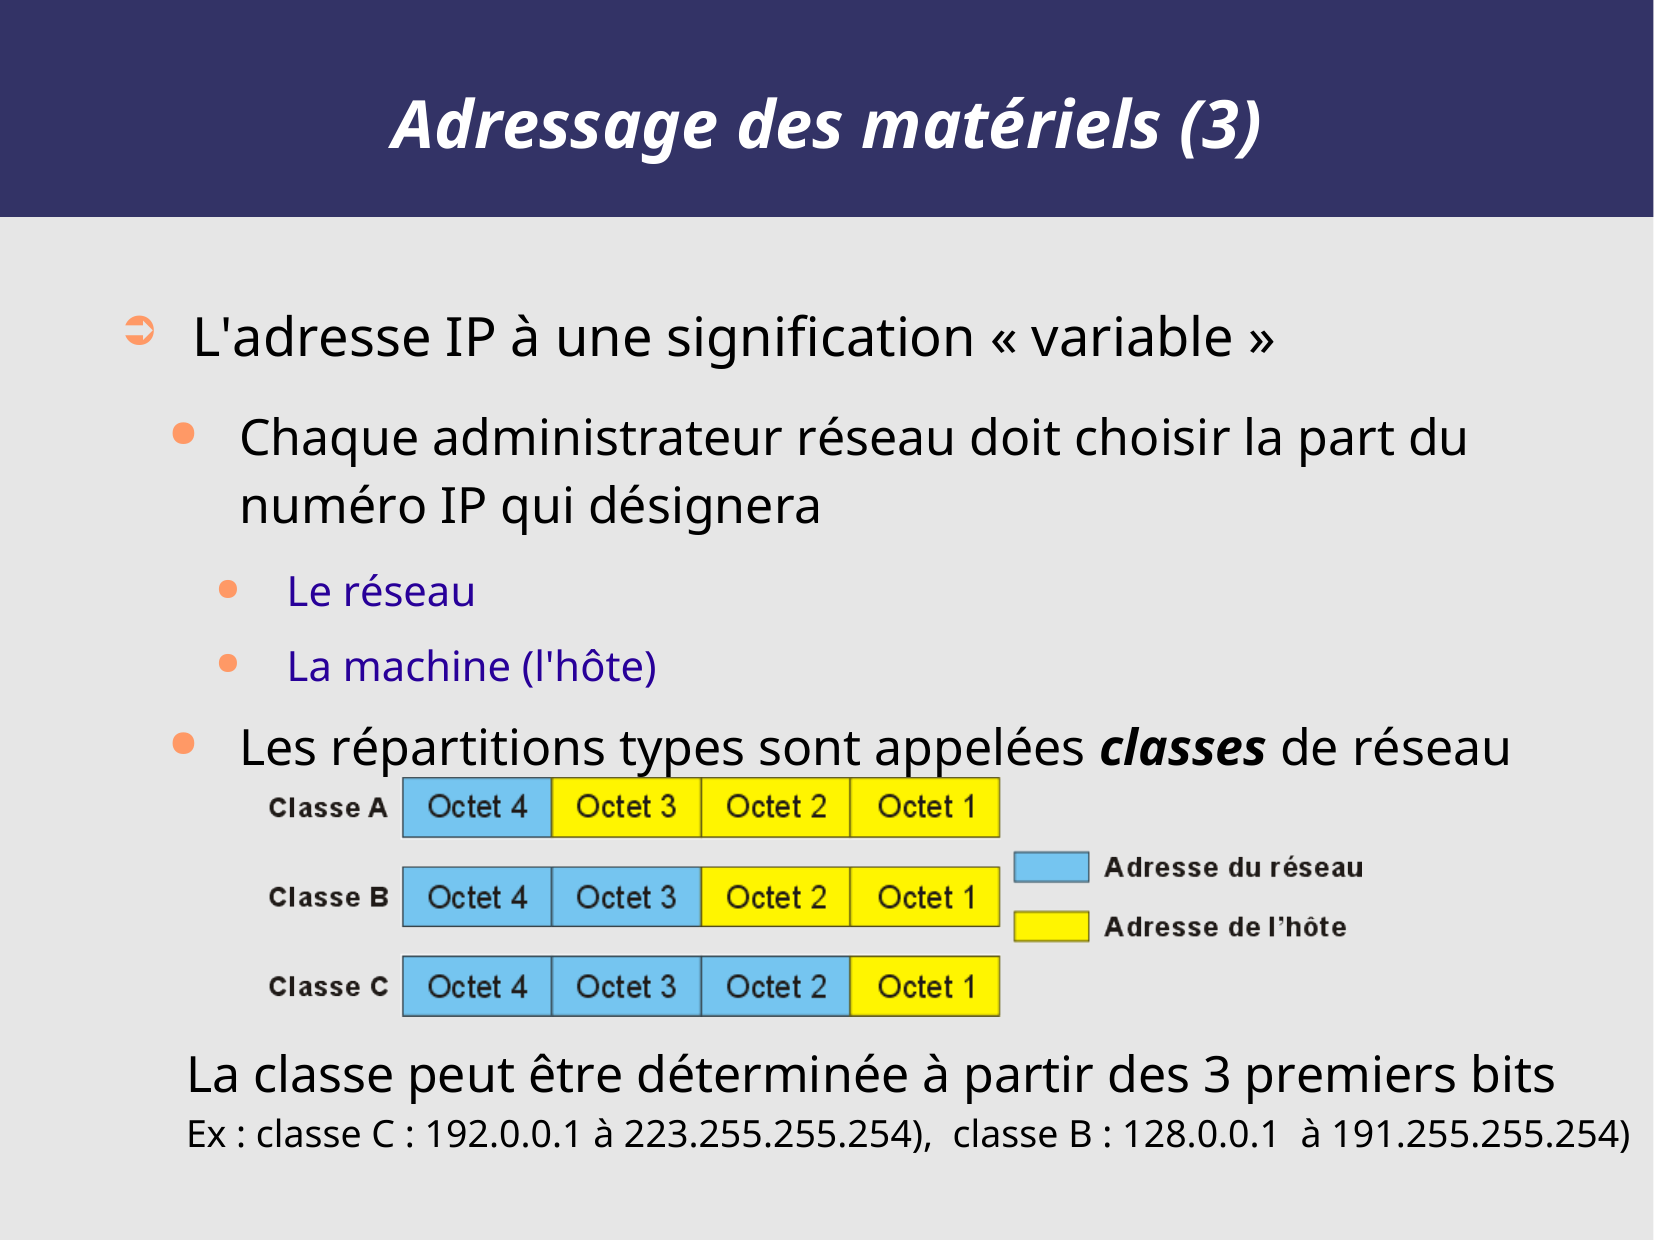

# Adressage des matériels (3)
L'adresse IP à une signification « variable »
Chaque administrateur réseau doit choisir la part du numéro IP qui désignera
Le réseau
La machine (l'hôte)
Les répartitions types sont appelées classes de réseau
La classe peut être déterminée à partir des 3 premiers bits
Ex : classe C : 192.0.0.1 à 223.255.255.254), classe B : 128.0.0.1 à 191.255.255.254)